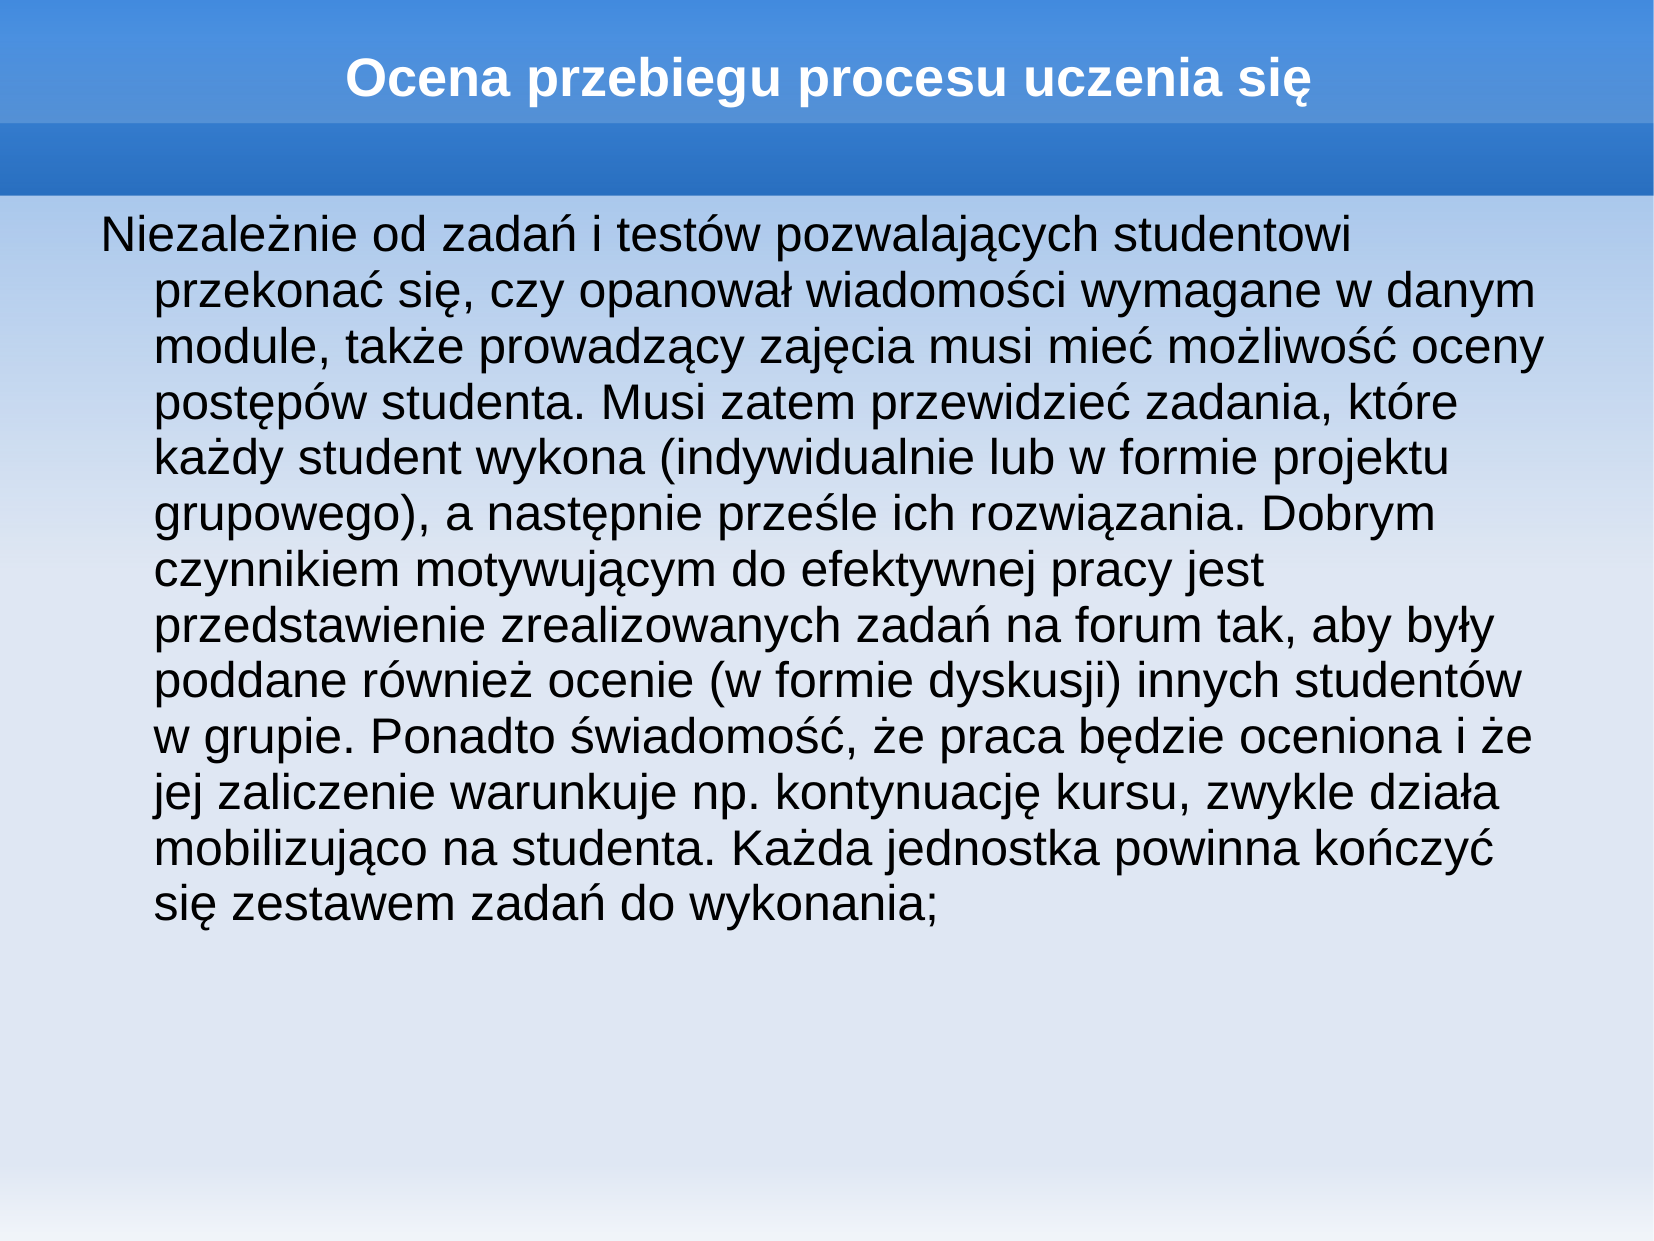

# Ocena przebiegu procesu uczenia się
Niezależnie od zadań i testów pozwalających studentowi przekonać się, czy opanował wiadomości wymagane w danym module, także prowadzący zajęcia musi mieć możliwość oceny postępów studenta. Musi zatem przewidzieć zadania, które każdy student wykona (indywidualnie lub w formie projektu grupowego), a następnie prześle ich rozwiązania. Dobrym czynnikiem motywującym do efektywnej pracy jest przedstawienie zrealizowanych zadań na forum tak, aby były poddane również ocenie (w formie dyskusji) innych studentów w grupie. Ponadto świadomość, że praca będzie oceniona i że jej zaliczenie warunkuje np. kontynuację kursu, zwykle działa mobilizująco na studenta. Każda jednostka powinna kończyć się zestawem zadań do wykonania;